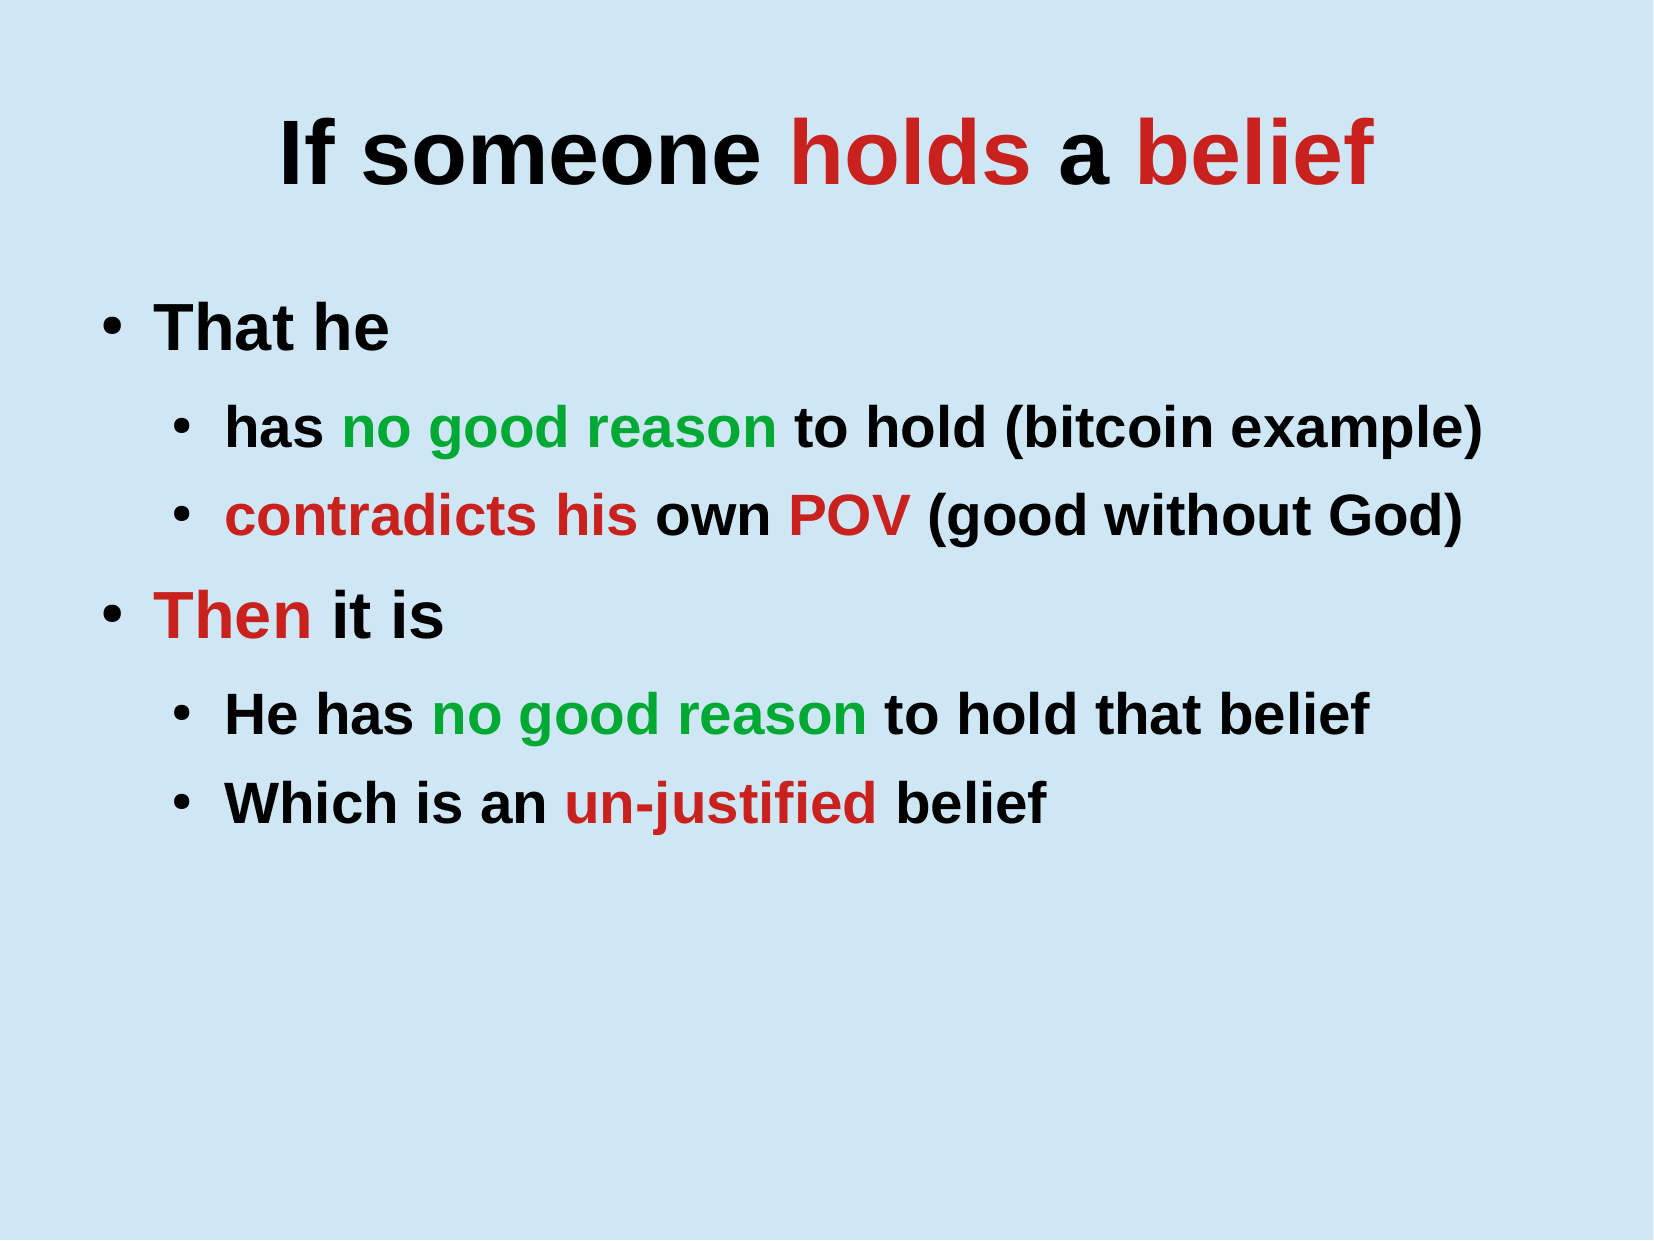

# If someone holds a belief
That he
has no good reason to hold (bitcoin example)
contradicts his own POV (good without God)
Then it is
He has no good reason to hold that belief
Which is an un-justified belief